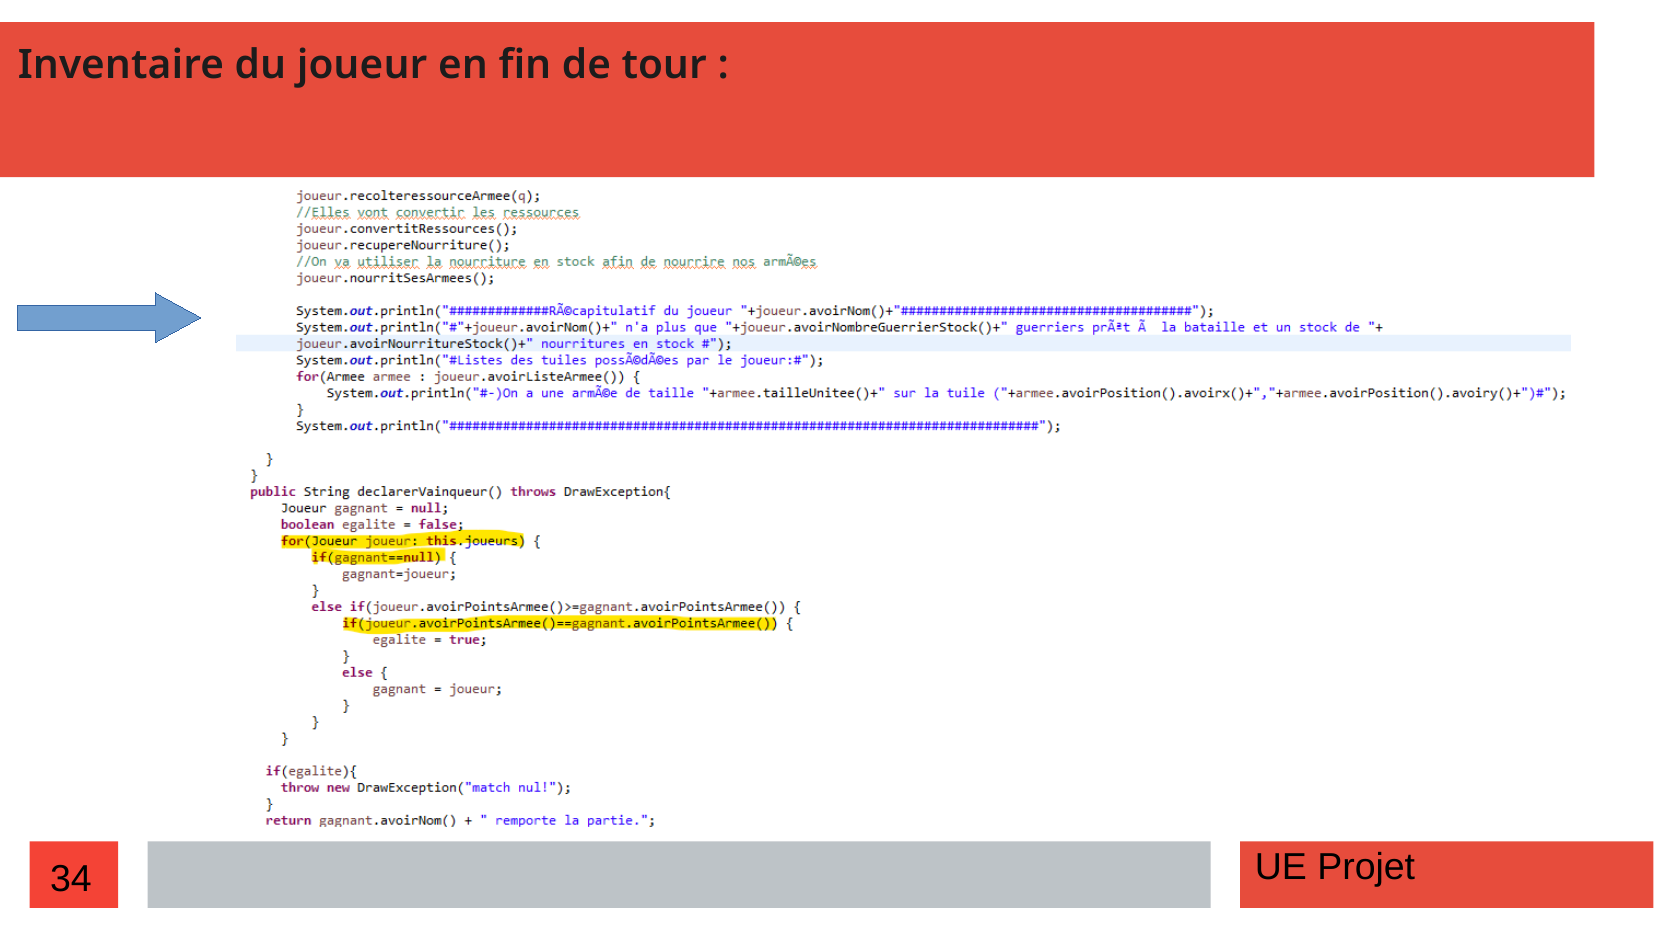

# Inventaire du joueur en fin de tour :
UE Projet
34